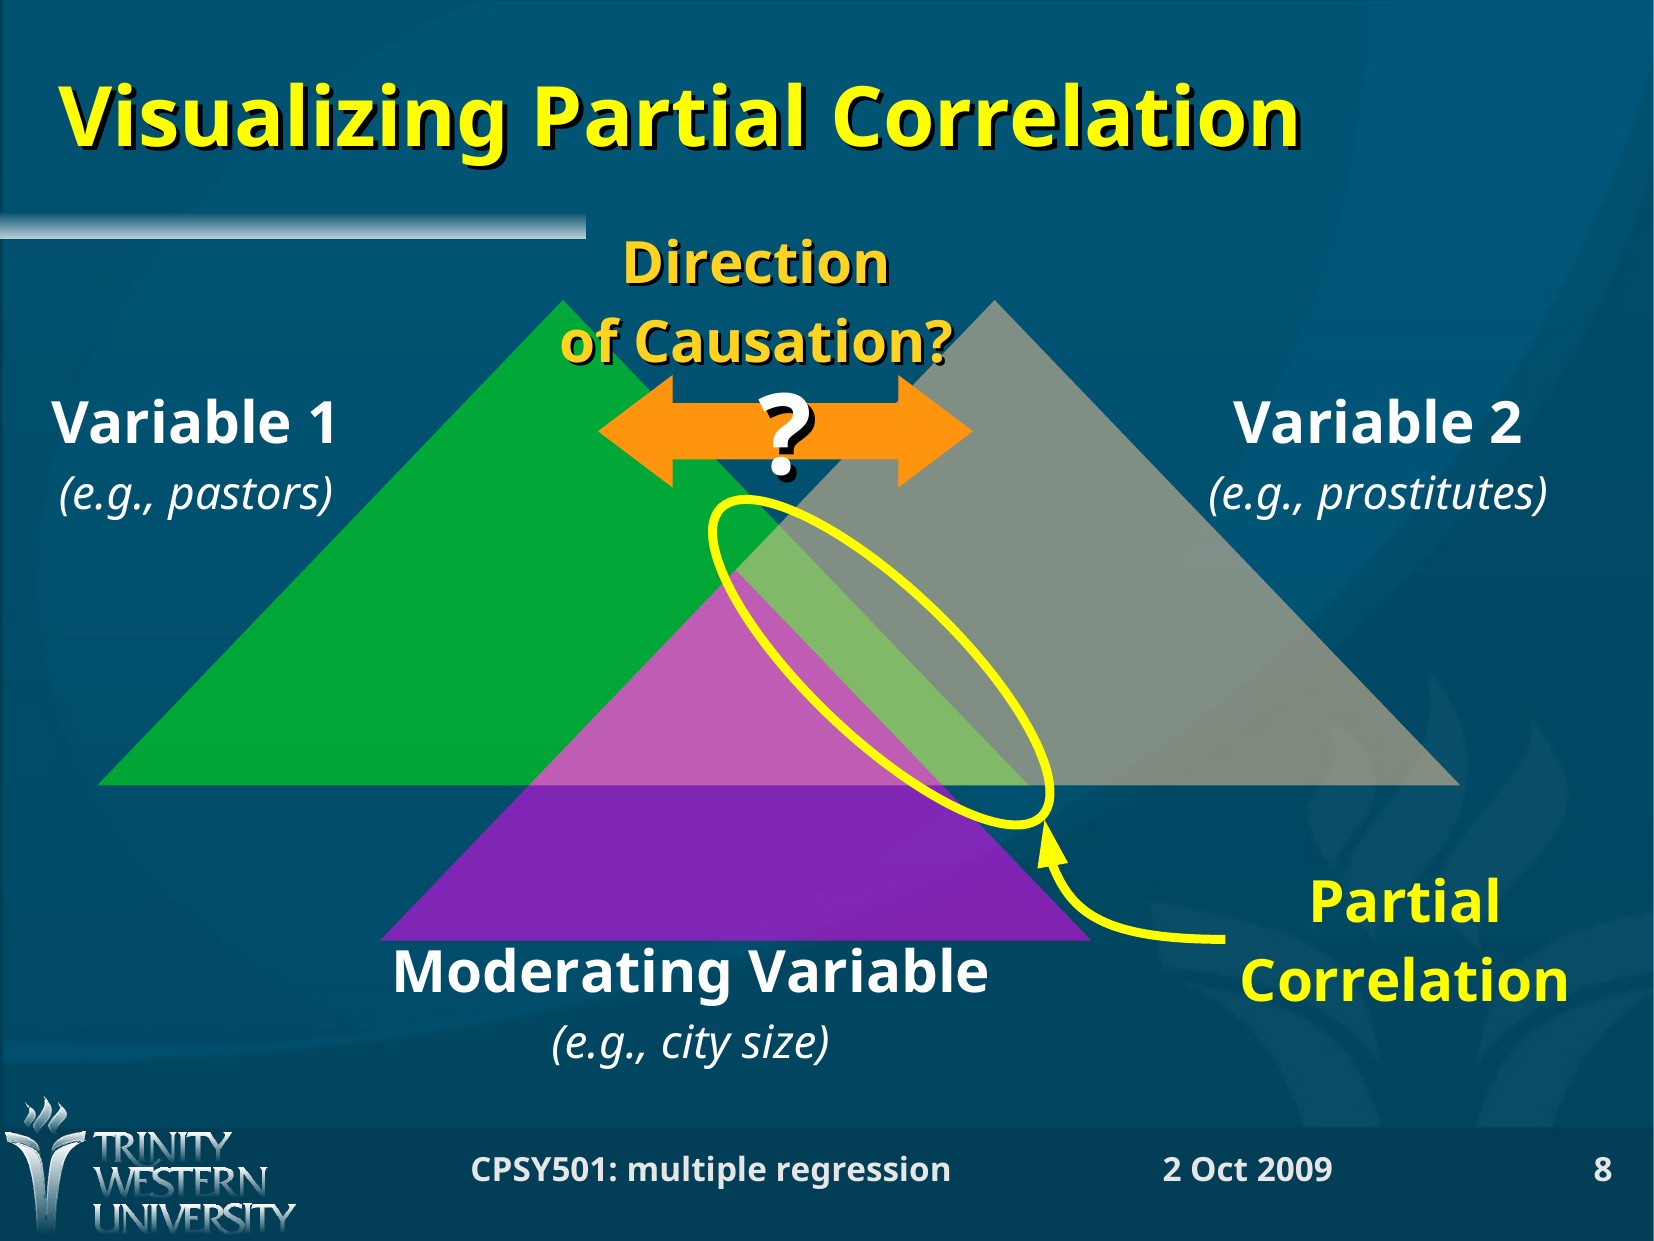

# Visualizing Partial Correlation
Direction
of Causation?
Variable 1
(e.g., pastors)
Variable 2
(e.g., prostitutes)
?
Partial
Correlation
Moderating Variable
(e.g., city size)
CPSY501: multiple regression
2 Oct 2009
8